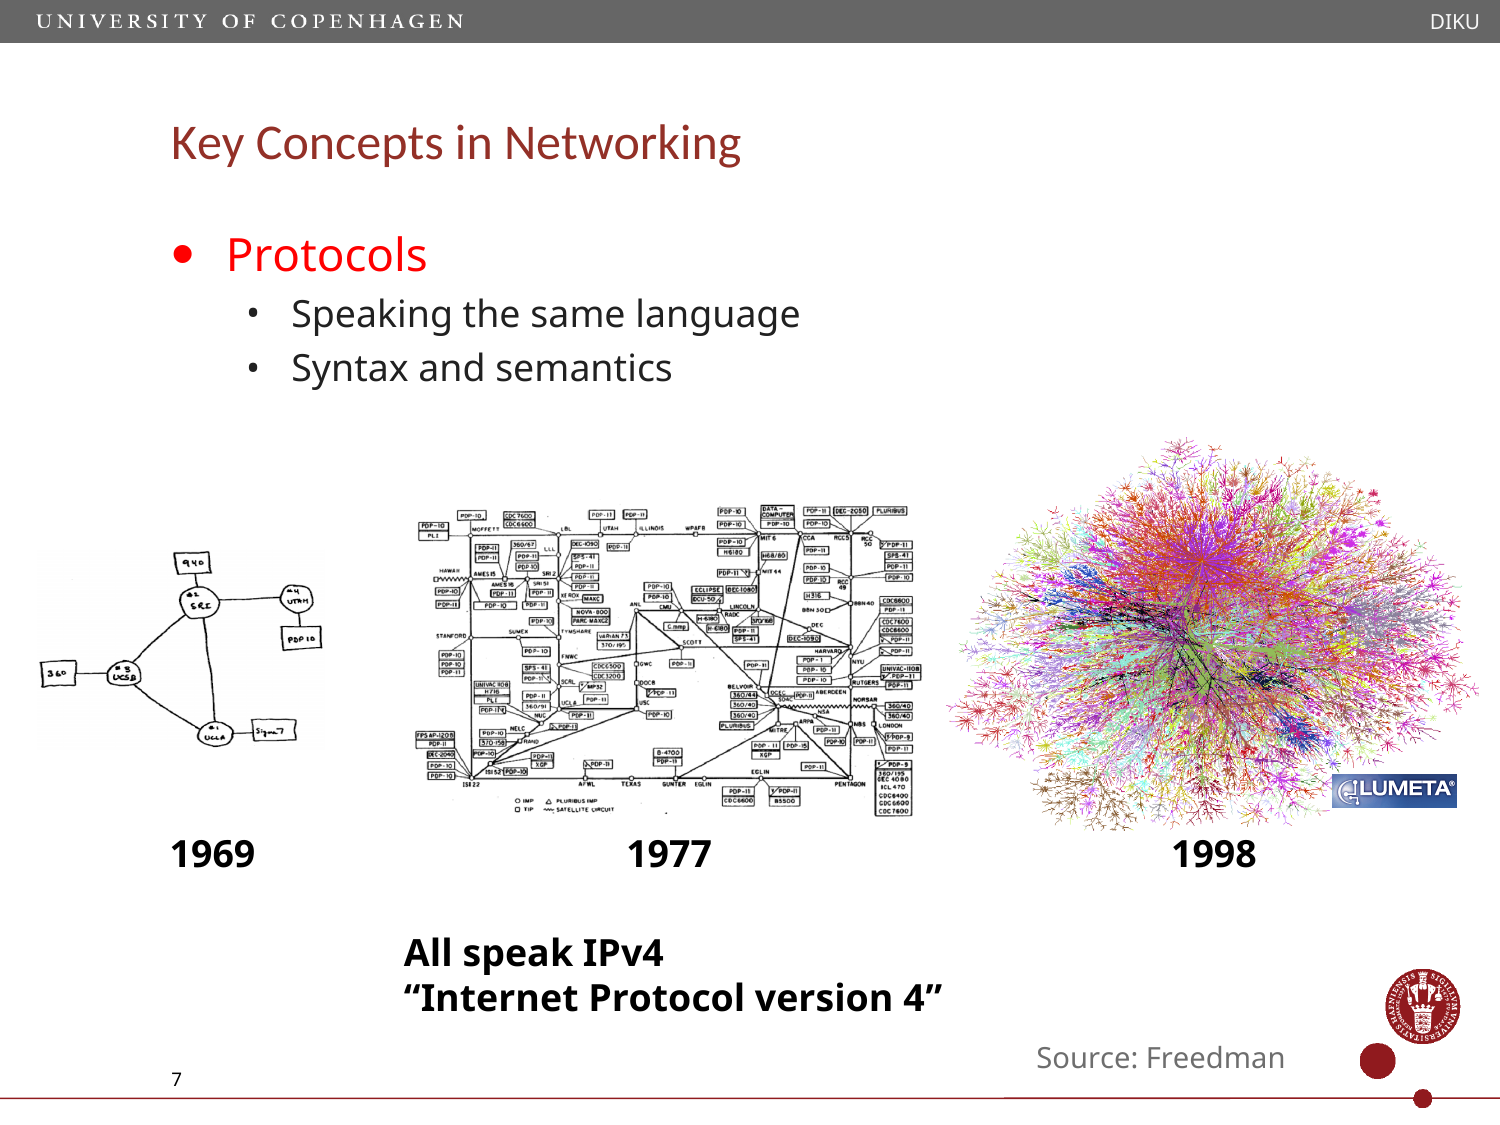

DIKU
Key Concepts in Networking
Protocols
Speaking the same language
Syntax and semantics
1969
1977
1998
All speak IPv4
“Internet Protocol version 4”
Source: Freedman